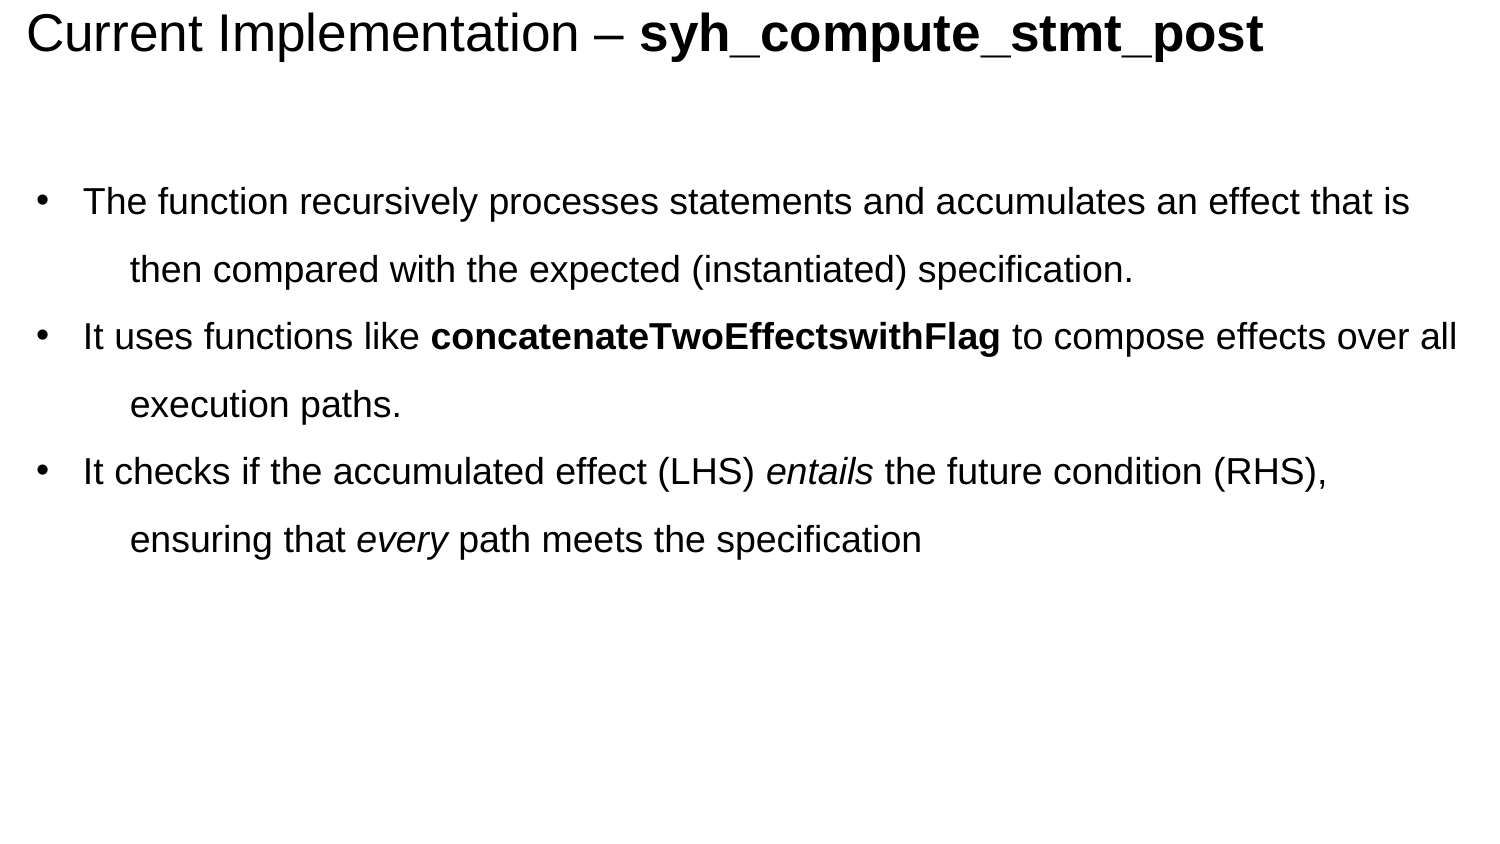

# Current Implementation – syh_compute_stmt_post
The function recursively processes statements and accumulates an effect that is then compared with the expected (instantiated) specification.
It uses functions like concatenateTwoEffectswithFlag to compose effects over all execution paths.
It checks if the accumulated effect (LHS) entails the future condition (RHS), ensuring that every path meets the specification